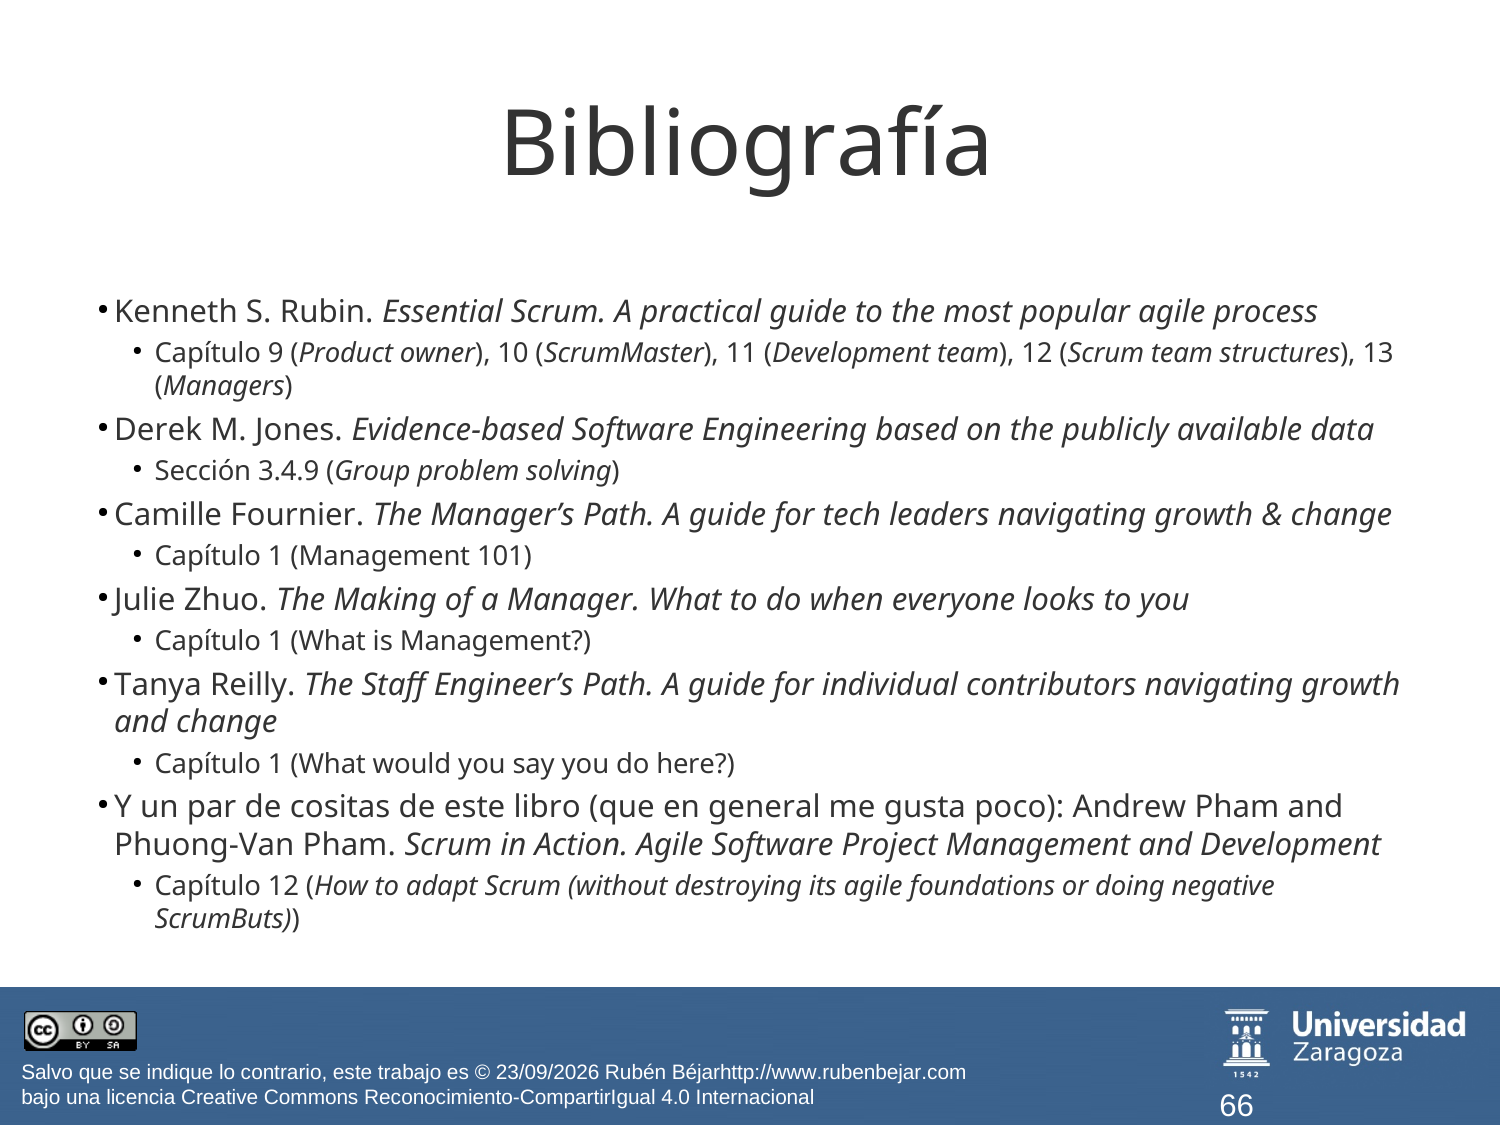

# Bibliografía
Kenneth S. Rubin. Essential Scrum. A practical guide to the most popular agile process
Capítulo 9 (Product owner), 10 (ScrumMaster), 11 (Development team), 12 (Scrum team structures), 13 (Managers)
Derek M. Jones. Evidence-based Software Engineering based on the publicly available data
Sección 3.4.9 (Group problem solving)
Camille Fournier. The Manager’s Path. A guide for tech leaders navigating growth & change
Capítulo 1 (Management 101)
Julie Zhuo. The Making of a Manager. What to do when everyone looks to you
Capítulo 1 (What is Management?)
Tanya Reilly. The Staff Engineer’s Path. A guide for individual contributors navigating growth and change
Capítulo 1 (What would you say you do here?)
Y un par de cositas de este libro (que en general me gusta poco): Andrew Pham and Phuong-Van Pham. Scrum in Action. Agile Software Project Management and Development
Capítulo 12 (How to adapt Scrum (without destroying its agile foundations or doing negative ScrumButs))